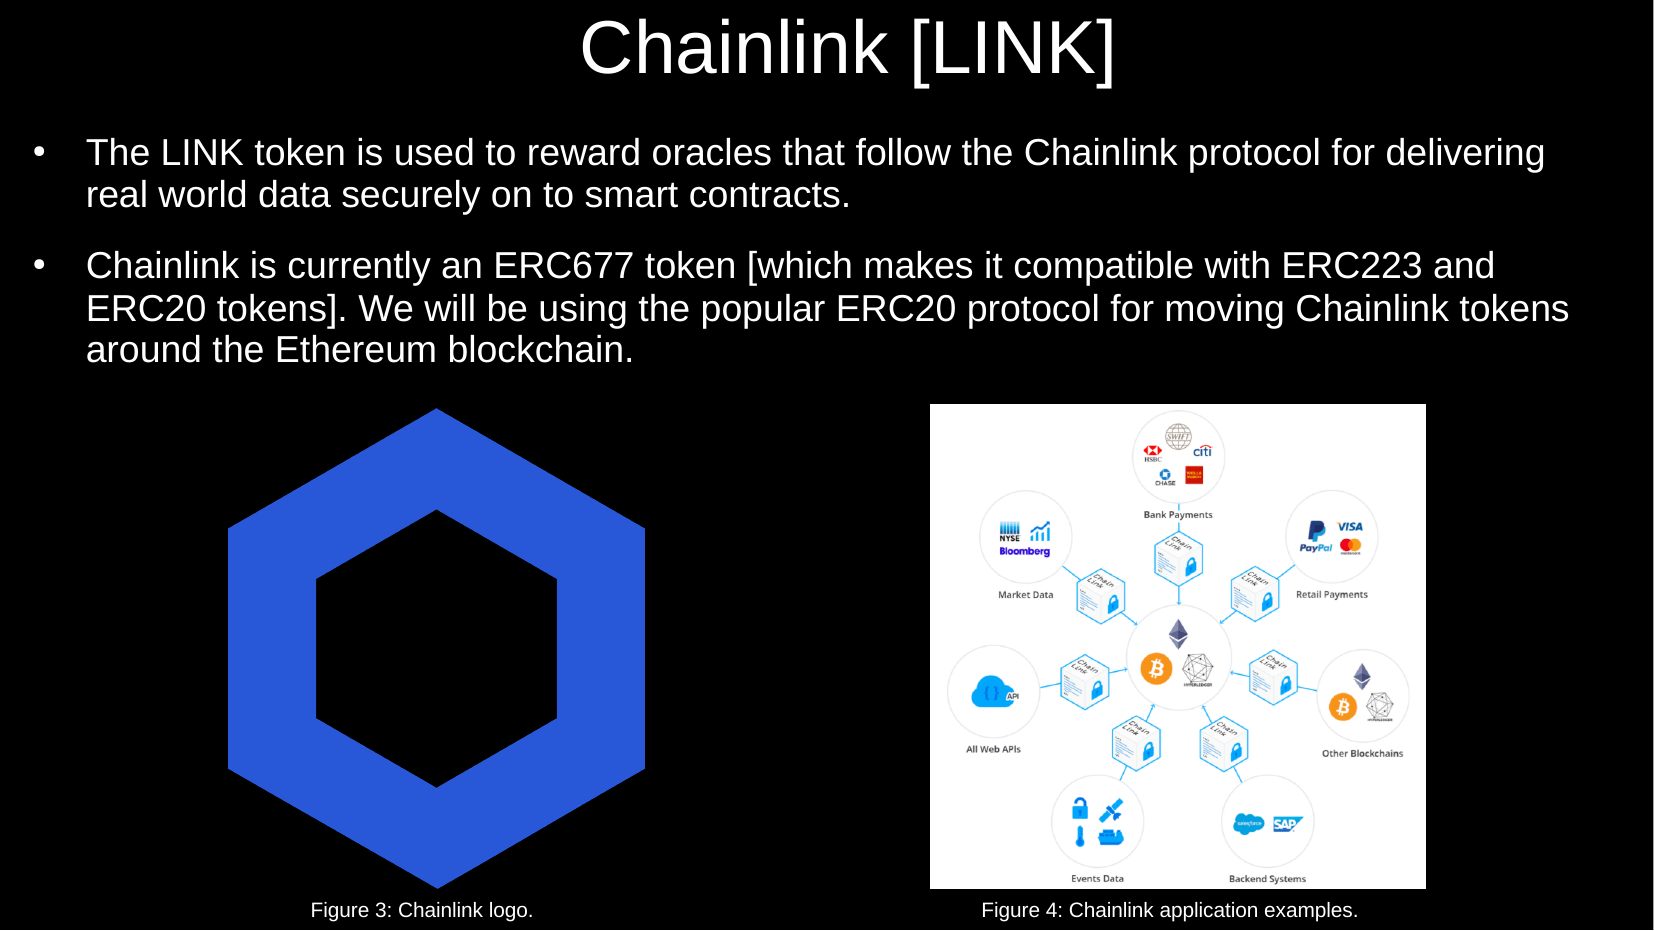

# Chainlink [LINK]
The LINK token is used to reward oracles that follow the Chainlink protocol for delivering real world data securely on to smart contracts.
Chainlink is currently an ERC677 token [which makes it compatible with ERC223 and ERC20 tokens]. We will be using the popular ERC20 protocol for moving Chainlink tokens around the Ethereum blockchain.
Figure 3: Chainlink logo.
Figure 4: Chainlink application examples.